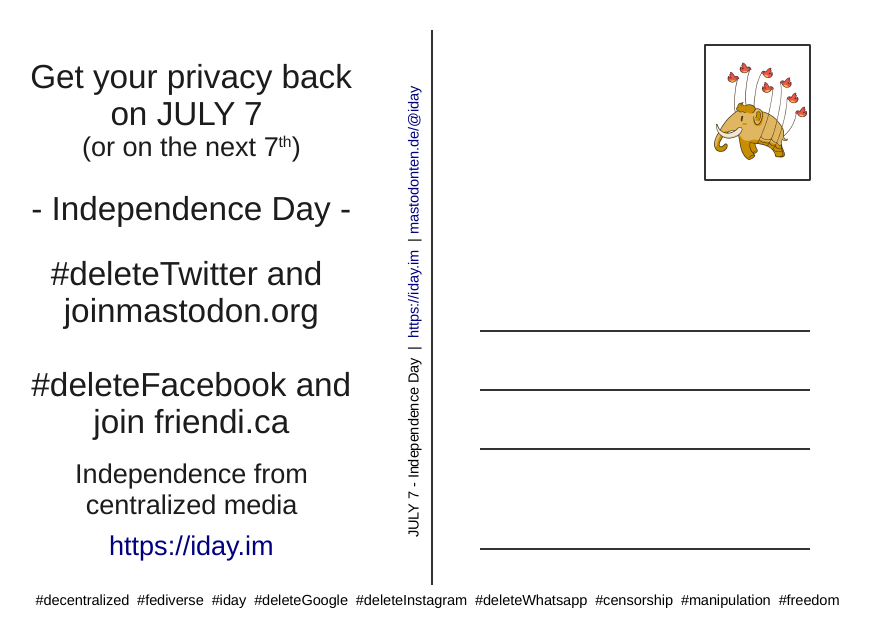

Get your privacy back on JULY 7
(or on the next 7th)
- Independence Day -
#deleteTwitter and
joinmastodon.org
#deleteFacebook and
join friendi.ca
Independence from centralized media
https://iday.im
JULY 7 - Independence Day | https://iday.im | mastodonten.de/@iday
#decentralized #fediverse #iday #deleteGoogle #deleteInstagram #deleteWhatsapp #censorship #manipulation #freedom